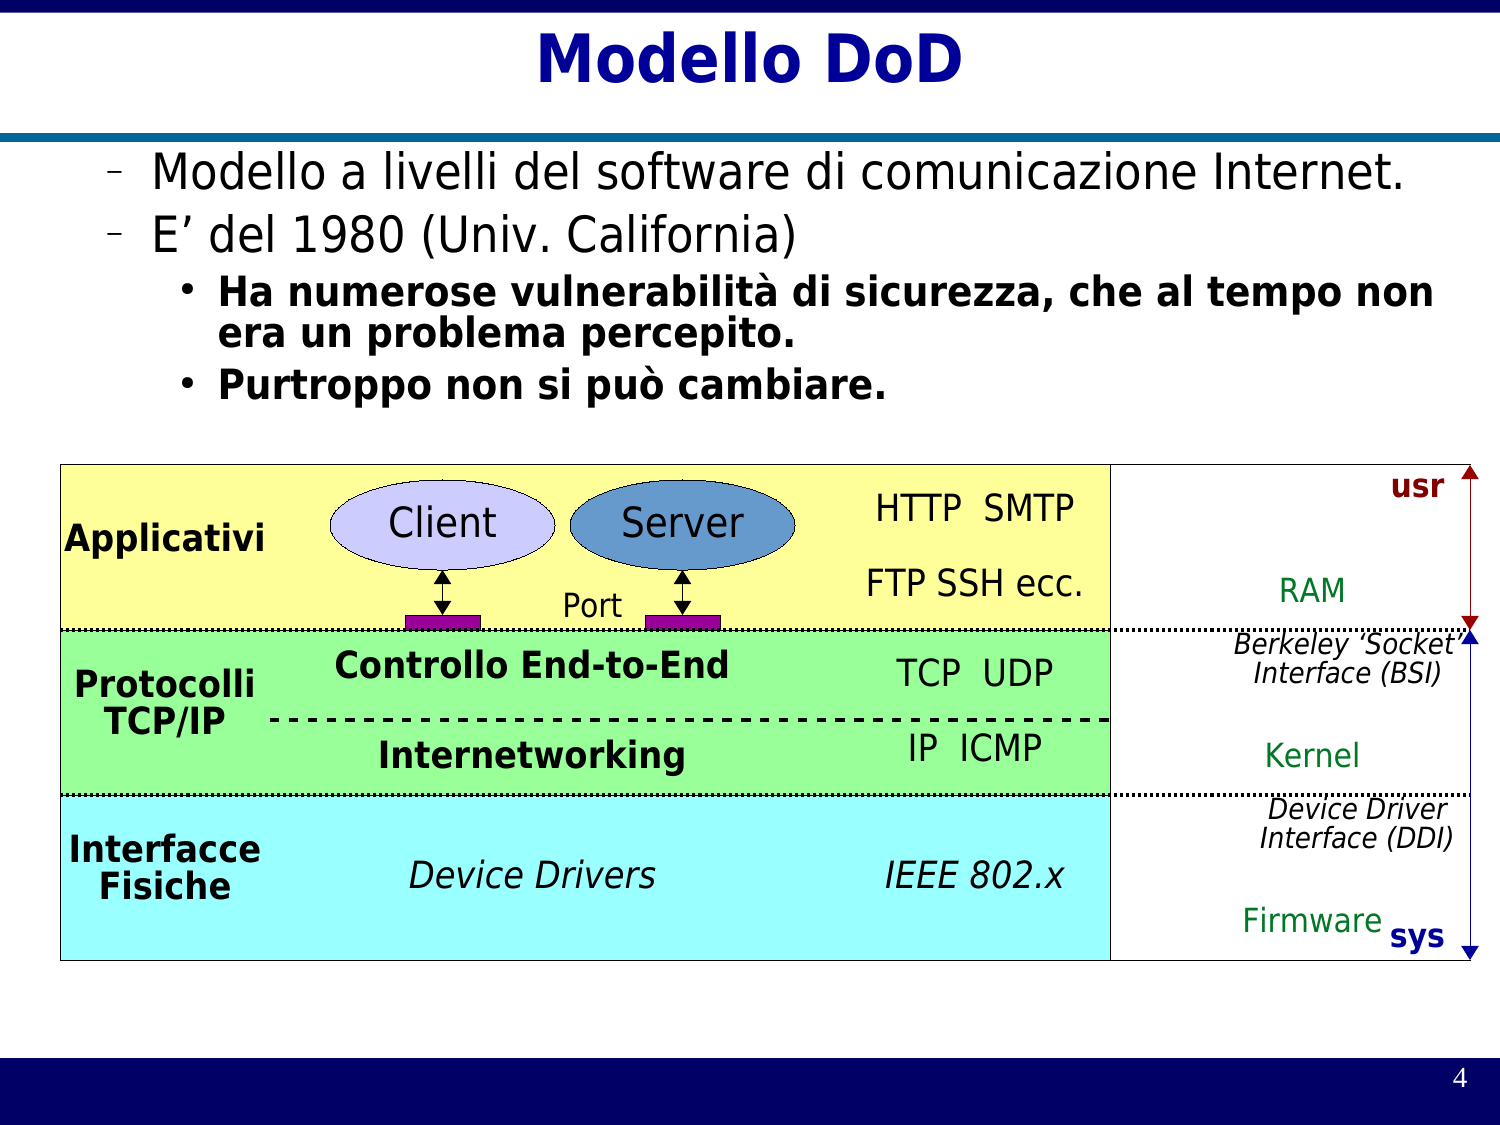

# Modello DoD
Modello a livelli del software di comunicazione Internet.
E’ del 1980 (Univ. California)
Ha numerose vulnerabilità di sicurezza, che al tempo non era un problema percepito.
Purtroppo non si può cambiare.
usr
Applicativi
Client
Server
HTTP SMTP
FTP SSH ecc.
RAM
Port
Berkeley ‘Socket’
Interface (BSI)
Controllo End-to-End
Protocolli
TCP/IP
TCP UDP
IP ICMP
Internetworking
Kernel
Device Driver
Interface (DDI)
Interfacce
Fisiche
IEEE 802.x
Device Drivers
Firmware
sys